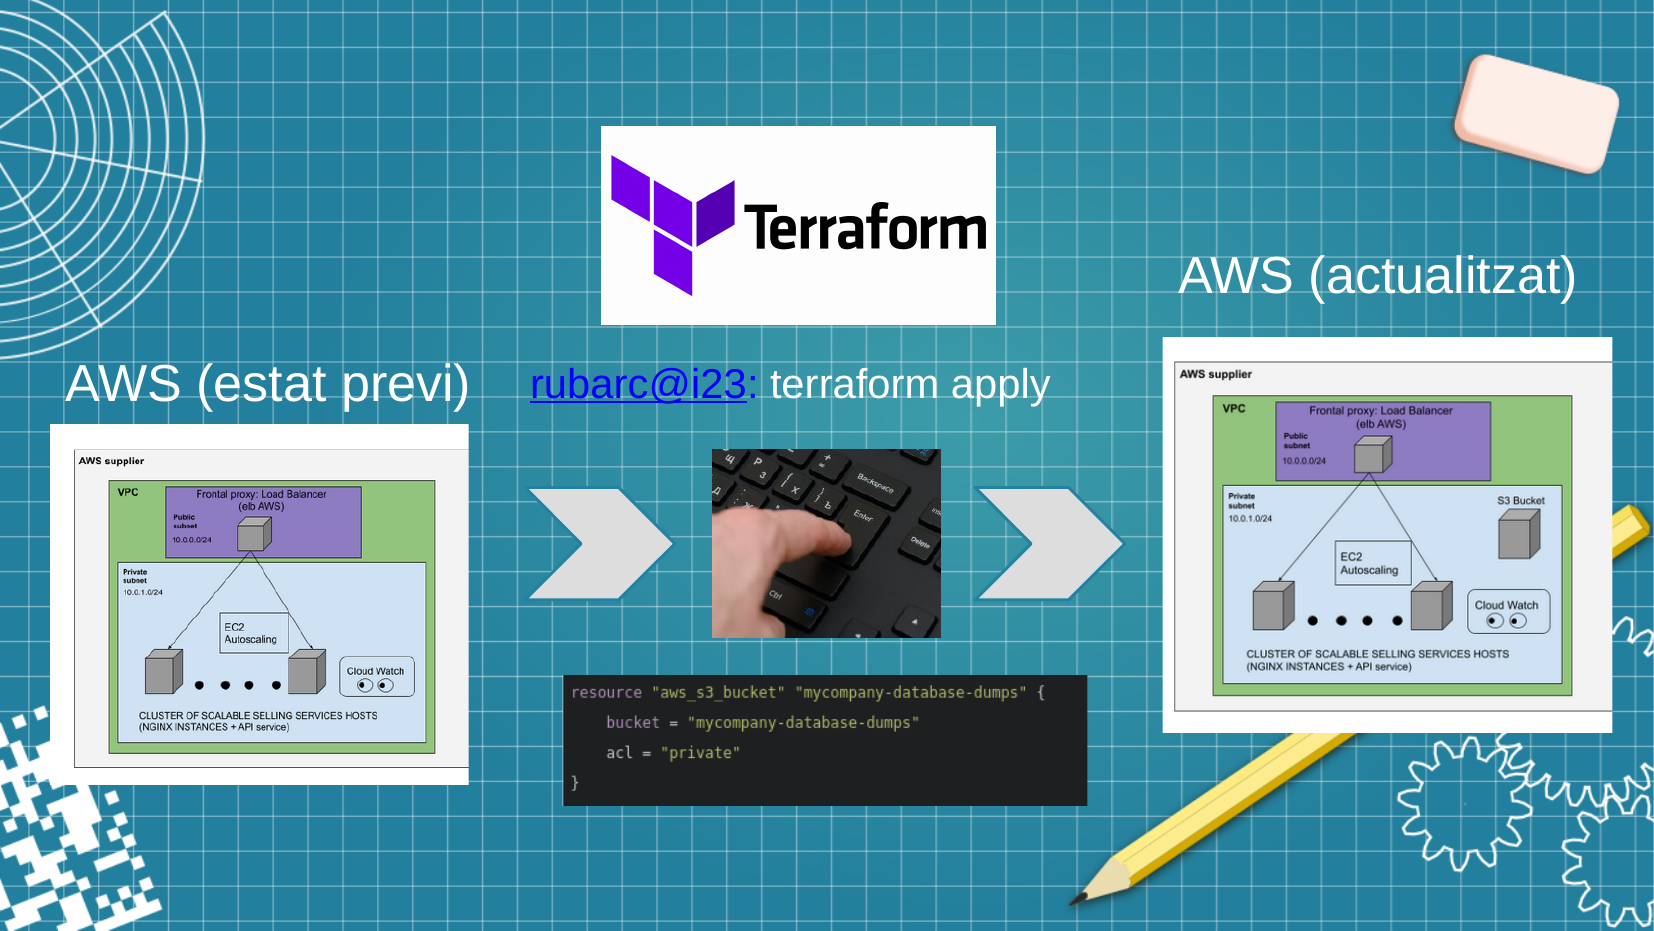

AWS (actualitzat)
AWS (estat previ)
rubarc@i23: terraform apply